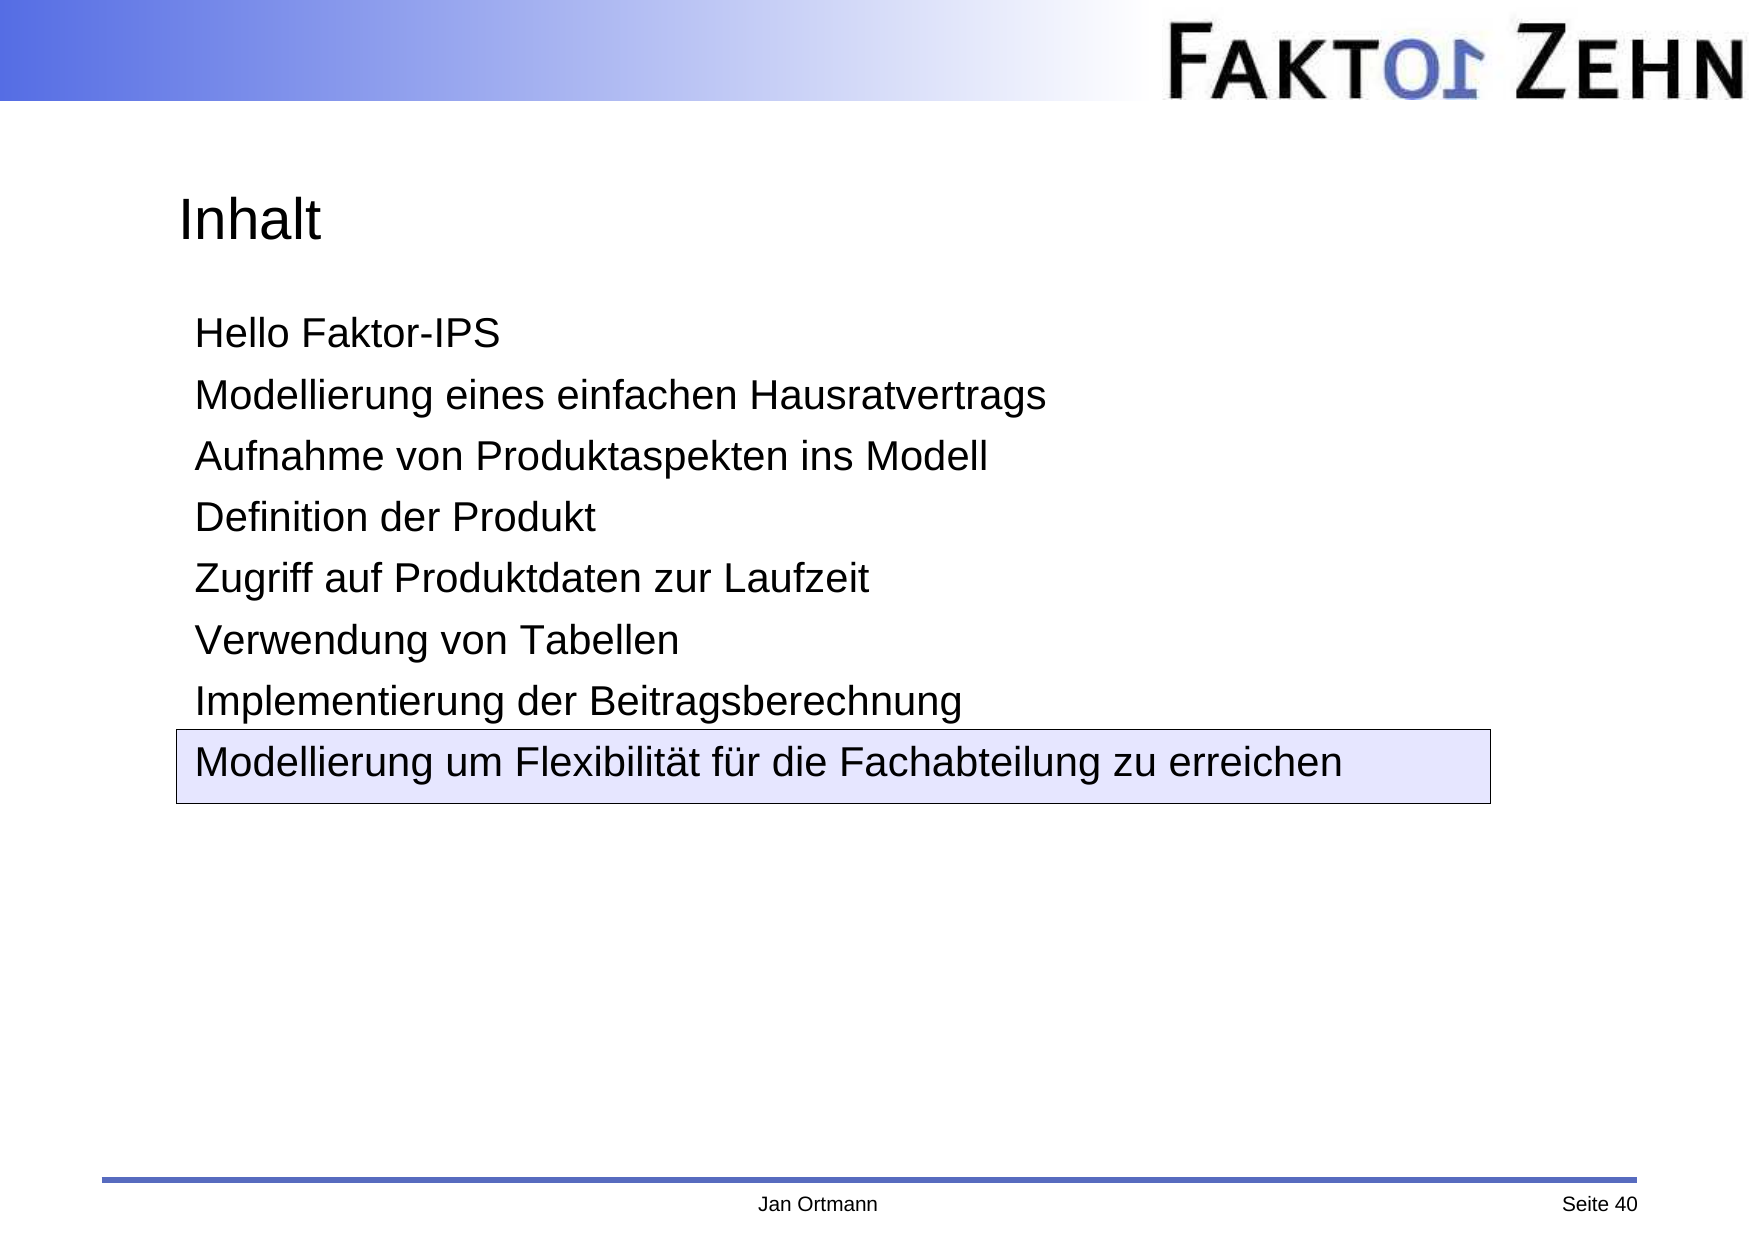

# Inhalt
Hello Faktor-IPS
Modellierung eines einfachen Hausratvertrags
Aufnahme von Produktaspekten ins Modell
Definition der Produkt
Zugriff auf Produktdaten zur Laufzeit
Verwendung von Tabellen
Implementierung der Beitragsberechnung
Modellierung um Flexibilität für die Fachabteilung zu erreichen